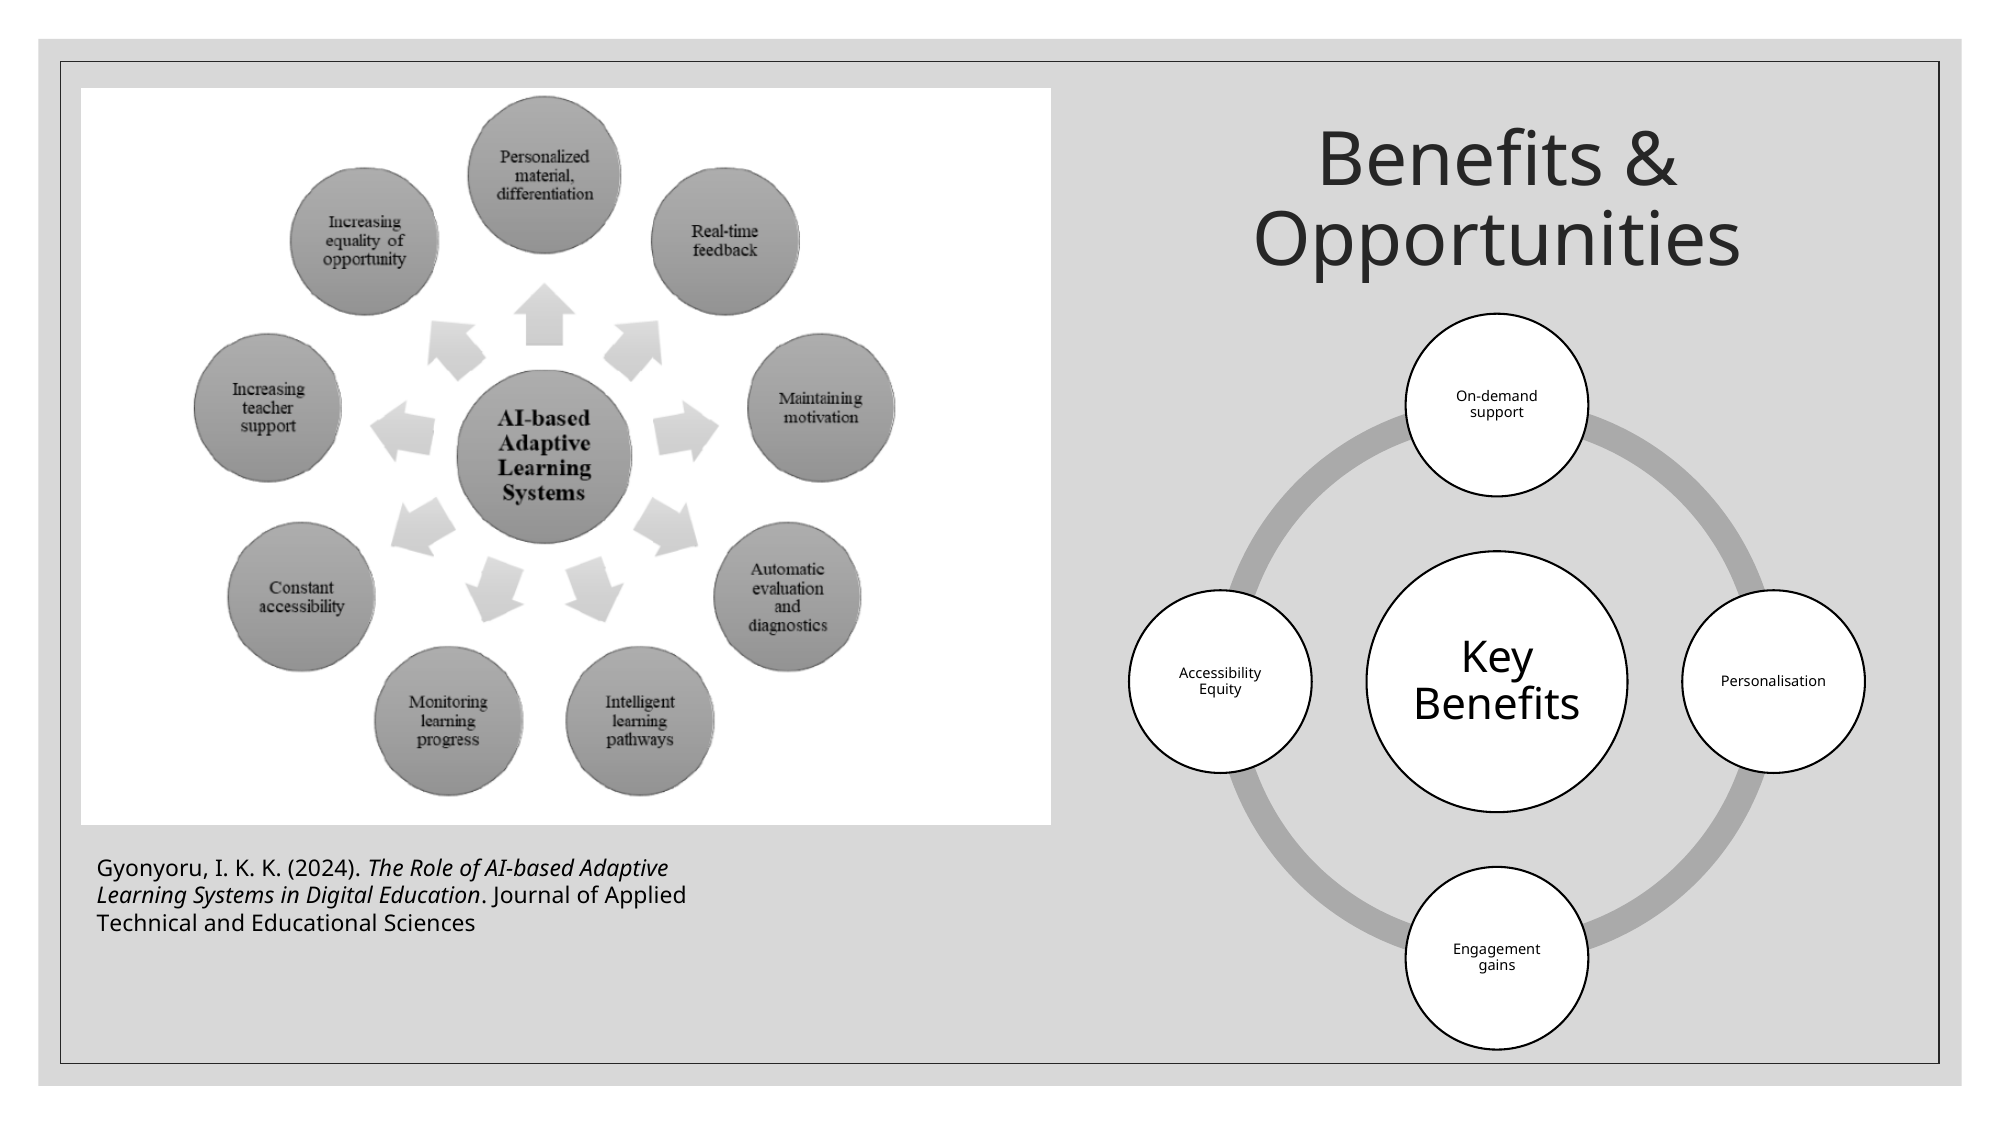

# Benefits & Opportunities
On-demand support
Key Benefits
Accessibility Equity
Personalisation
Engagement gains
Gyonyoru, I. K. K. (2024). The Role of AI-based Adaptive Learning Systems in Digital Education. Journal of Applied Technical and Educational Sciences